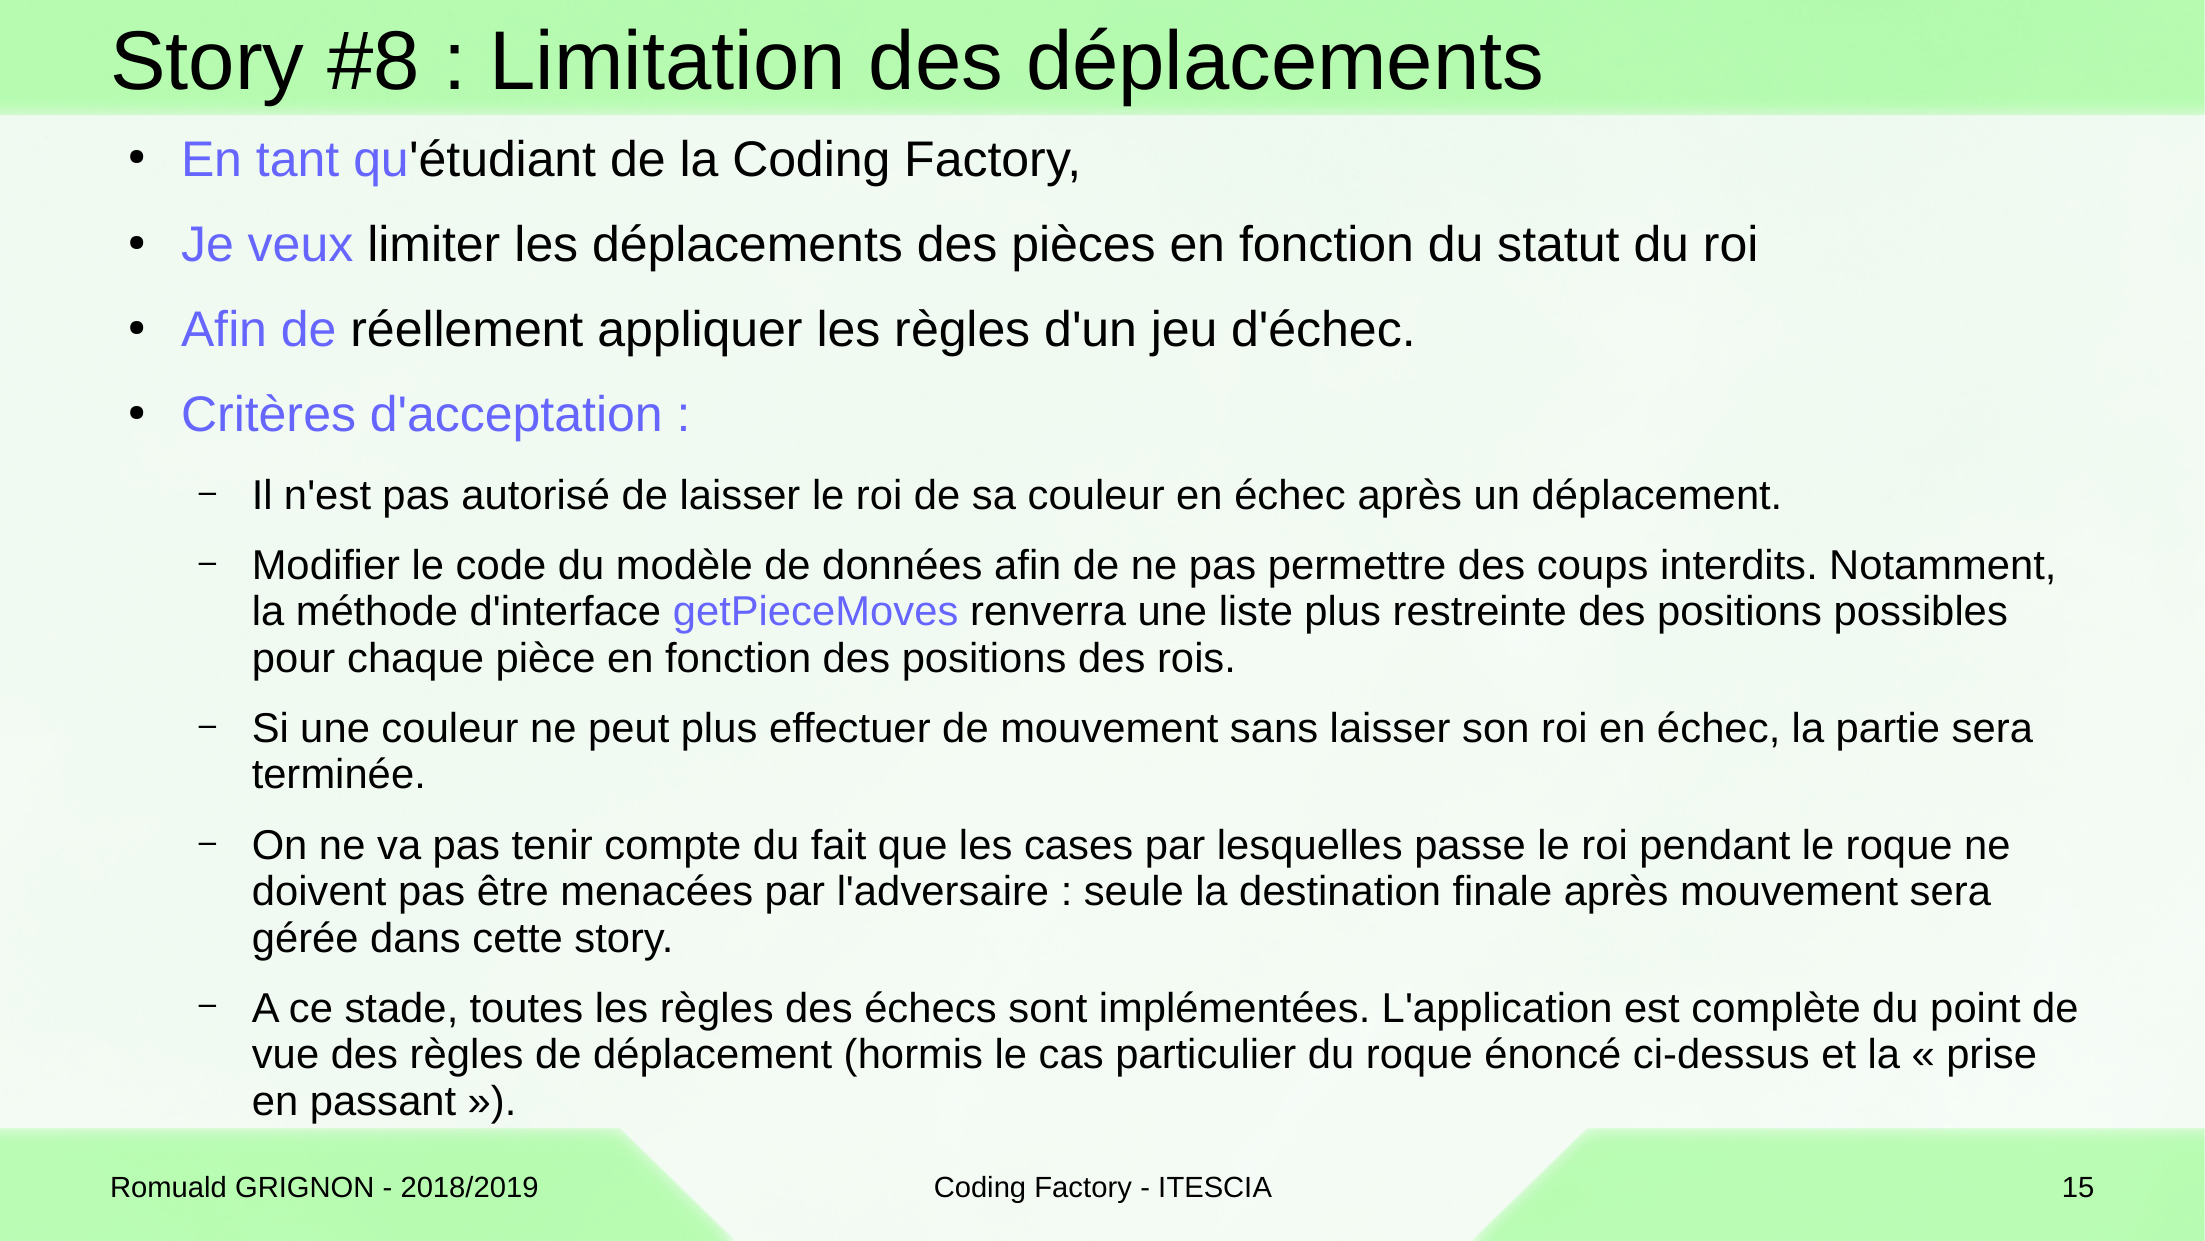

# Story #8 : Limitation des déplacements
En tant qu'étudiant de la Coding Factory,
Je veux limiter les déplacements des pièces en fonction du statut du roi
Afin de réellement appliquer les règles d'un jeu d'échec.
Critères d'acceptation :
Il n'est pas autorisé de laisser le roi de sa couleur en échec après un déplacement.
Modifier le code du modèle de données afin de ne pas permettre des coups interdits. Notamment, la méthode d'interface getPieceMoves renverra une liste plus restreinte des positions possibles pour chaque pièce en fonction des positions des rois.
Si une couleur ne peut plus effectuer de mouvement sans laisser son roi en échec, la partie sera terminée.
On ne va pas tenir compte du fait que les cases par lesquelles passe le roi pendant le roque ne doivent pas être menacées par l'adversaire : seule la destination finale après mouvement sera gérée dans cette story.
A ce stade, toutes les règles des échecs sont implémentées. L'application est complète du point de vue des règles de déplacement (hormis le cas particulier du roque énoncé ci-dessus et la « prise en passant »).
Romuald GRIGNON - 2018/2019
Coding Factory - ITESCIA
15